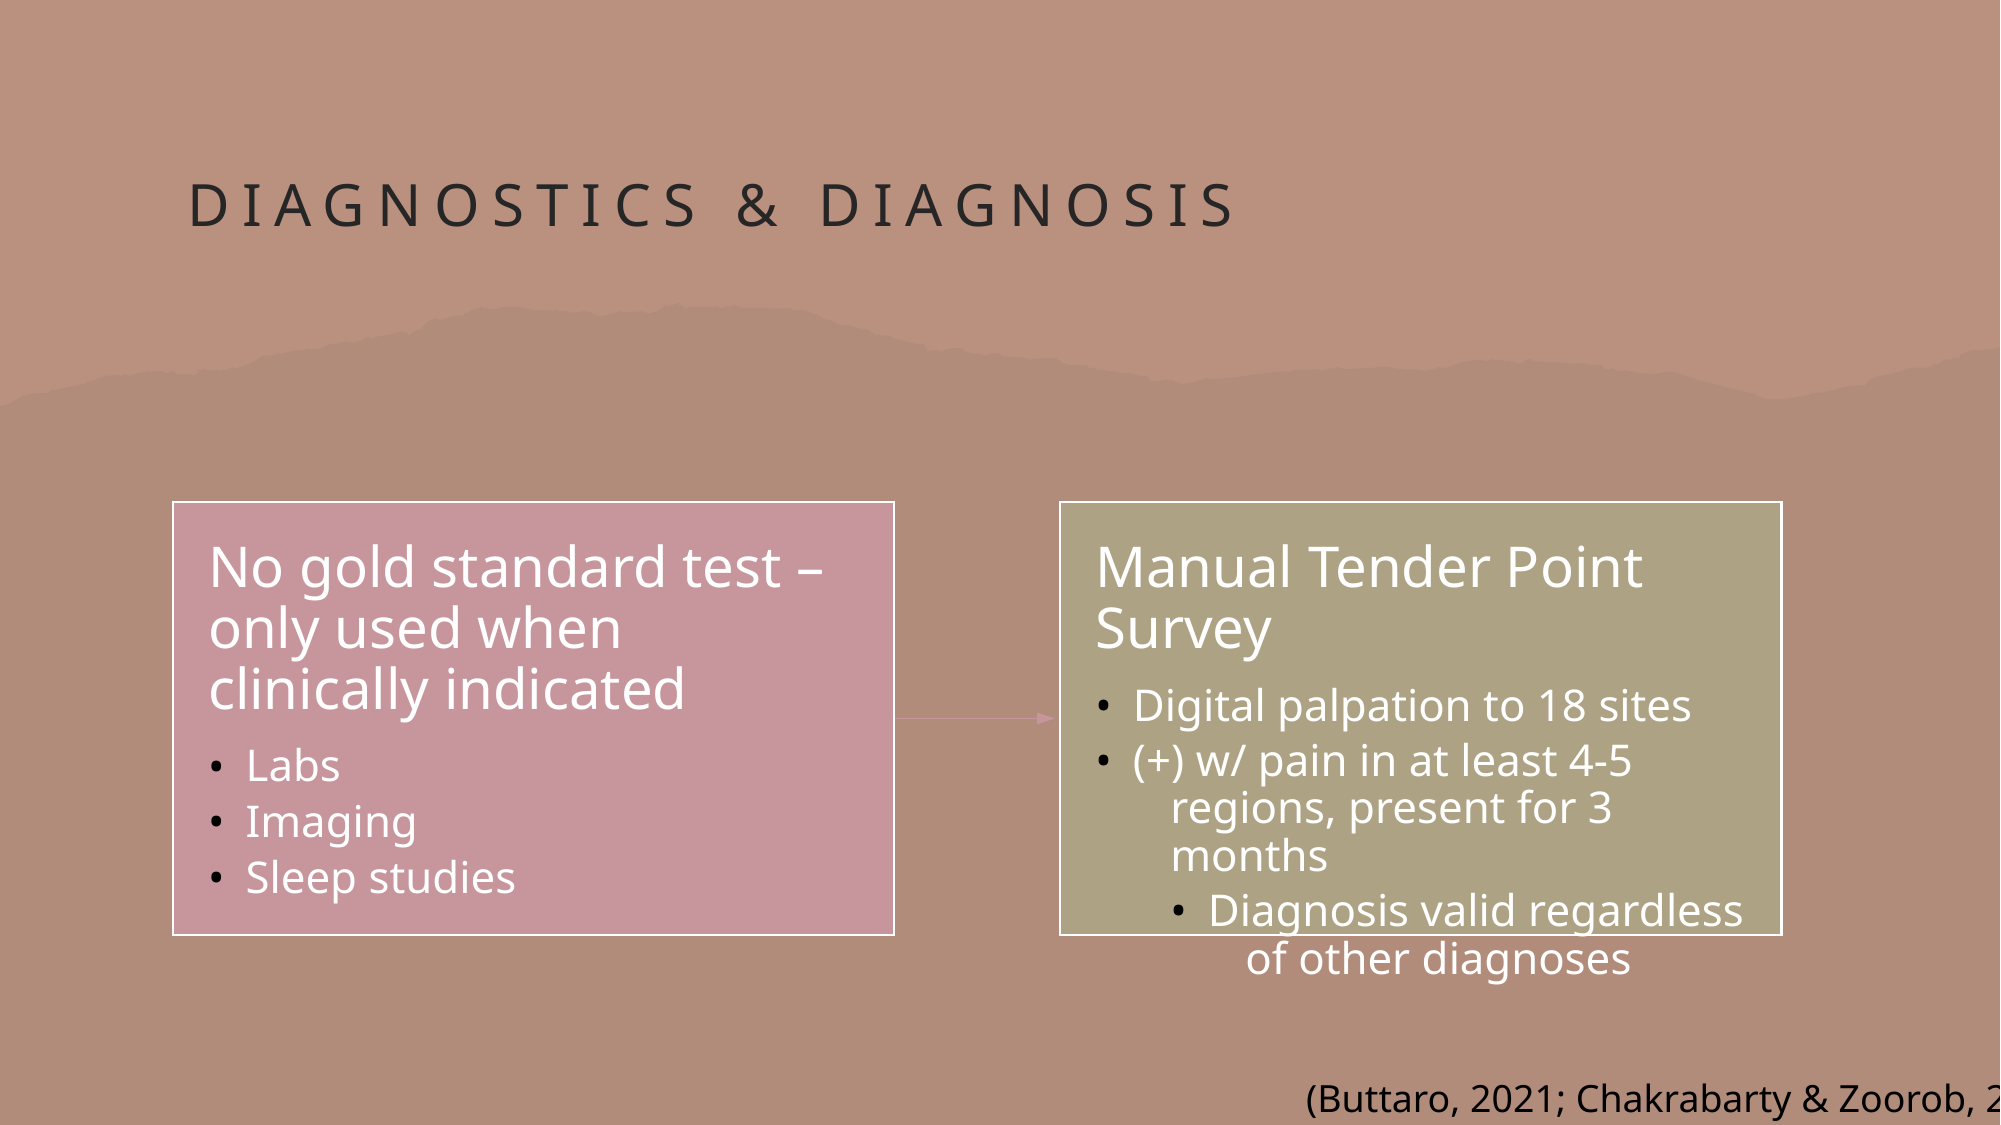

# Diagnostics & Diagnosis
No gold standard test – only used when clinically indicated
Labs
Imaging
Sleep studies
Manual Tender Point Survey
Digital palpation to 18 sites
(+) w/ pain in at least 4-5 regions, present for 3 months
Diagnosis valid regardless of other diagnoses
(Buttaro, 2021; Chakrabarty & Zoorob, 2007)